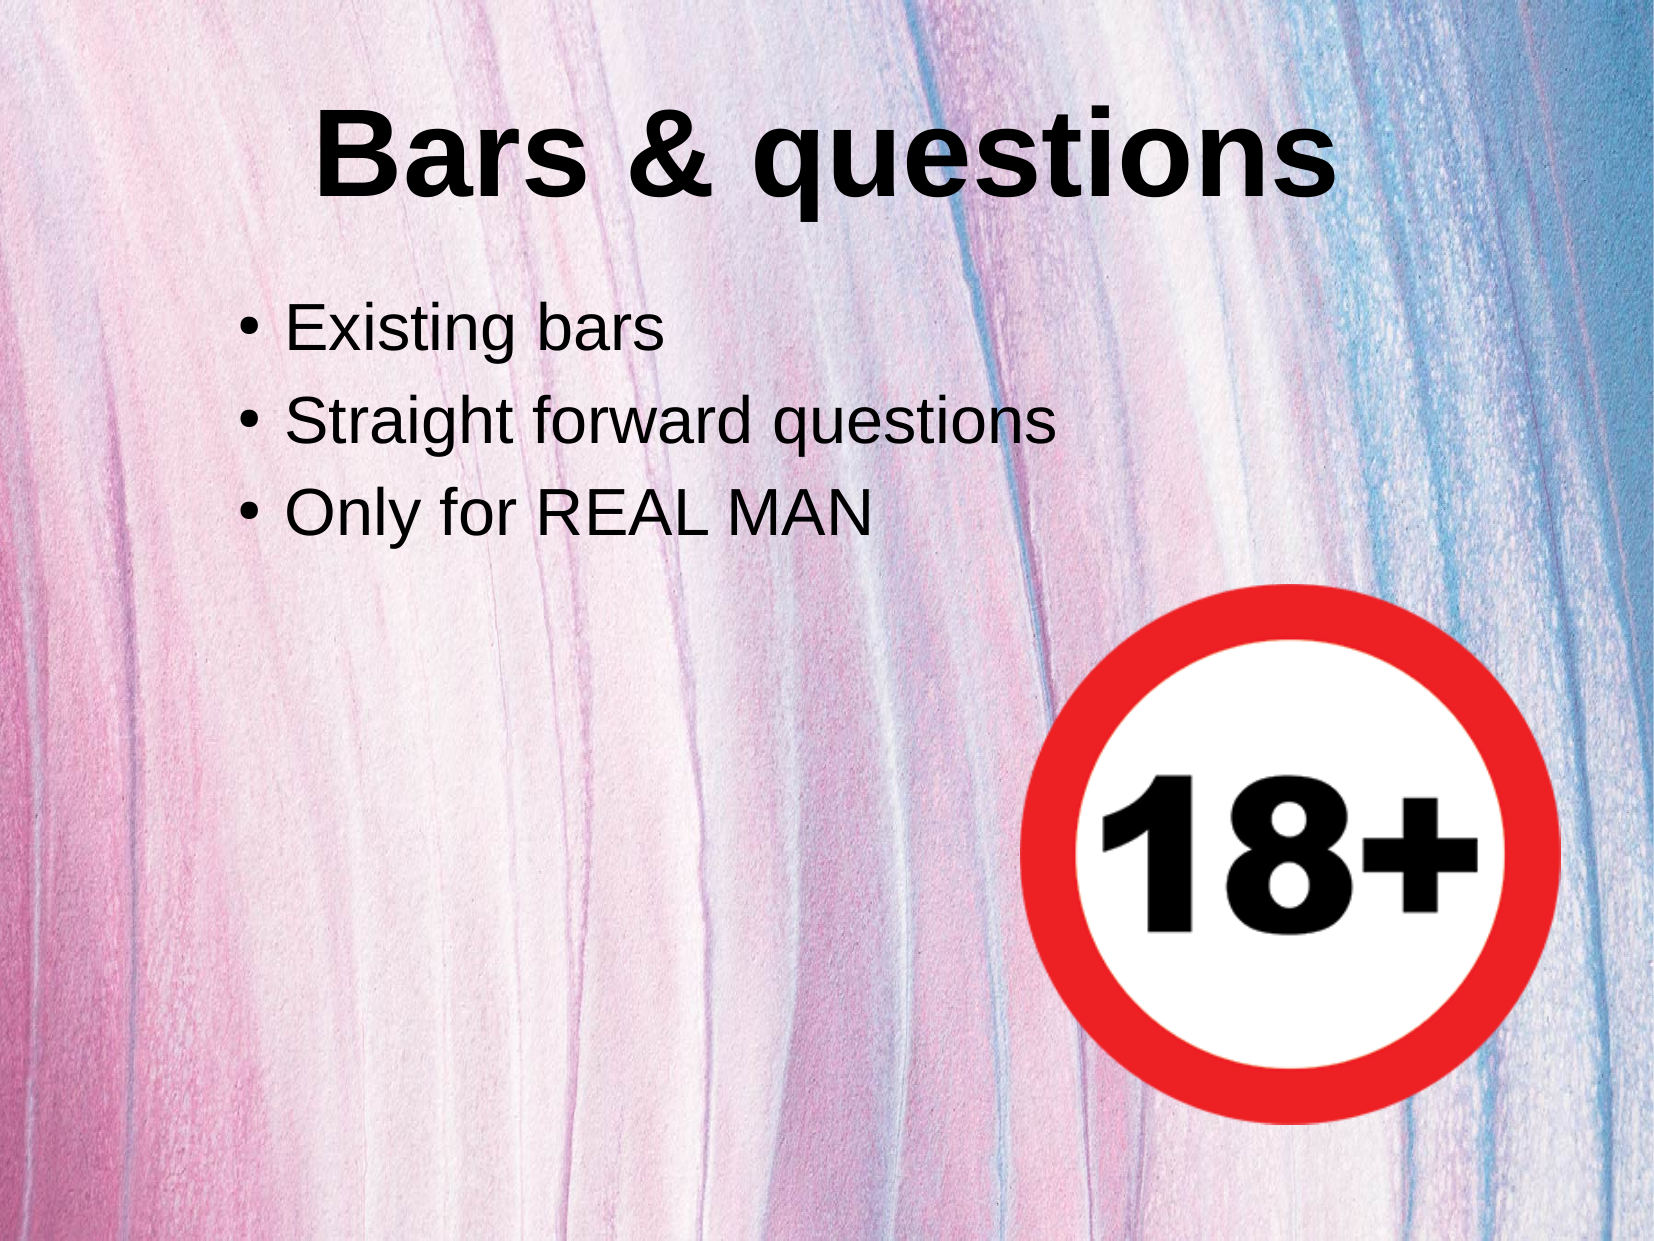

# Bars & questions
Existing bars
Straight forward questions
Only for REAL MAN